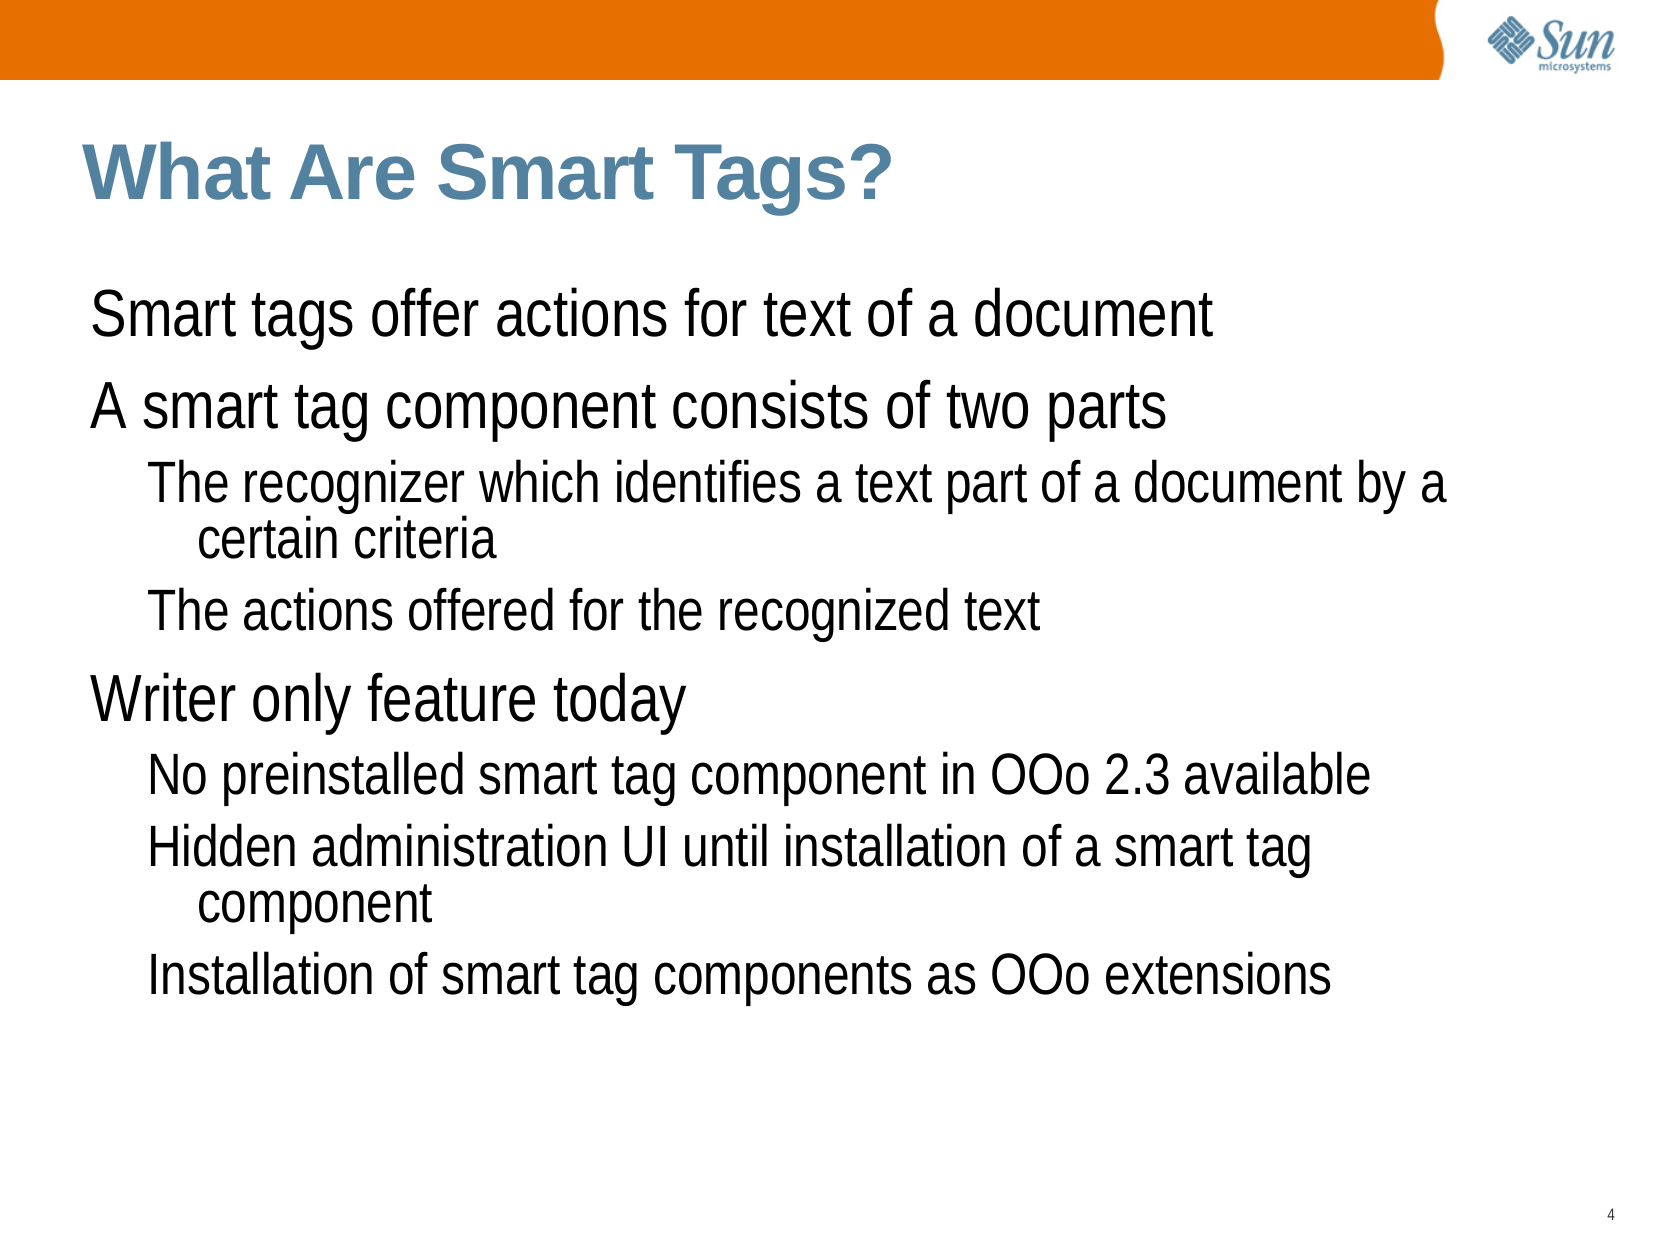

# What Are Smart Tags?
Smart tags offer actions for text of a document
A smart tag component consists of two parts
The recognizer which identifies a text part of a document by a certain criteria
The actions offered for the recognized text
Writer only feature today
No preinstalled smart tag component in OOo 2.3 available
Hidden administration UI until installation of a smart tag component
Installation of smart tag components as OOo extensions